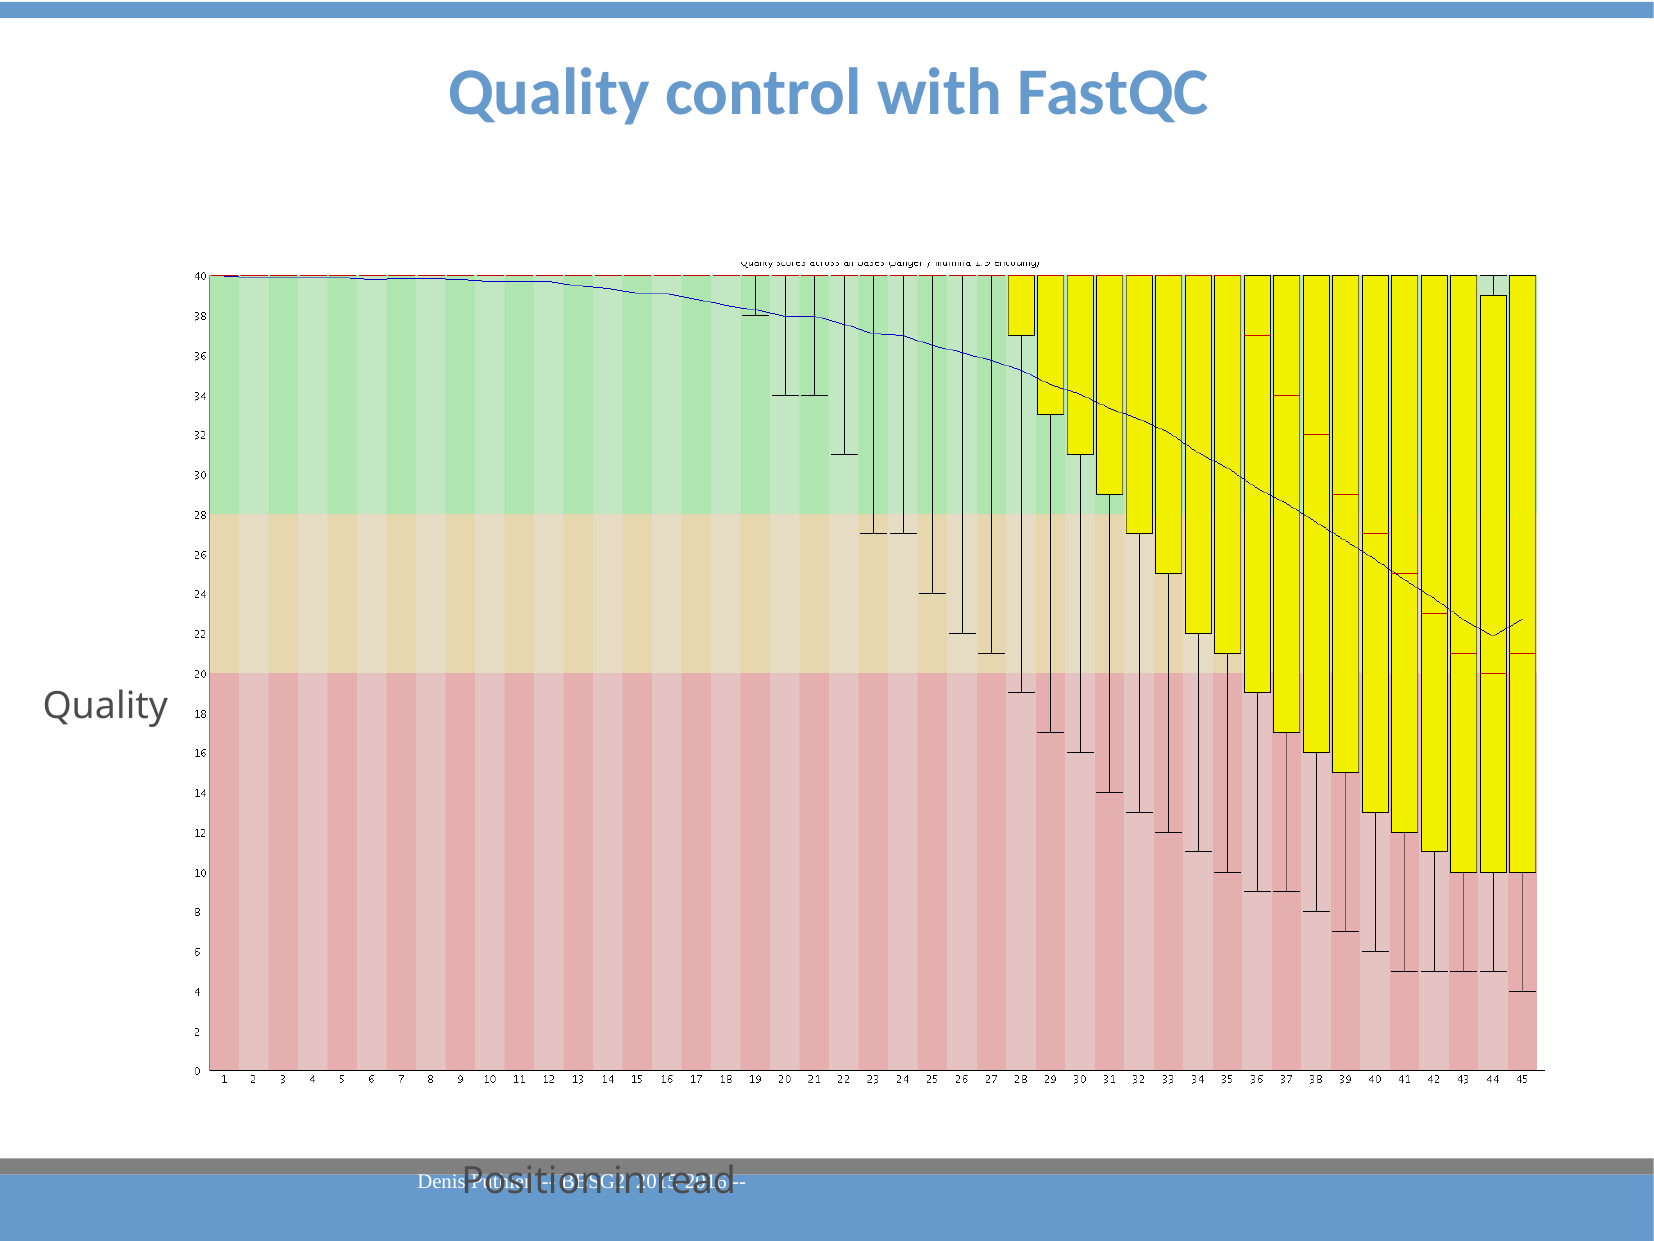

# Quality control with FastQC
Quality
Position in read